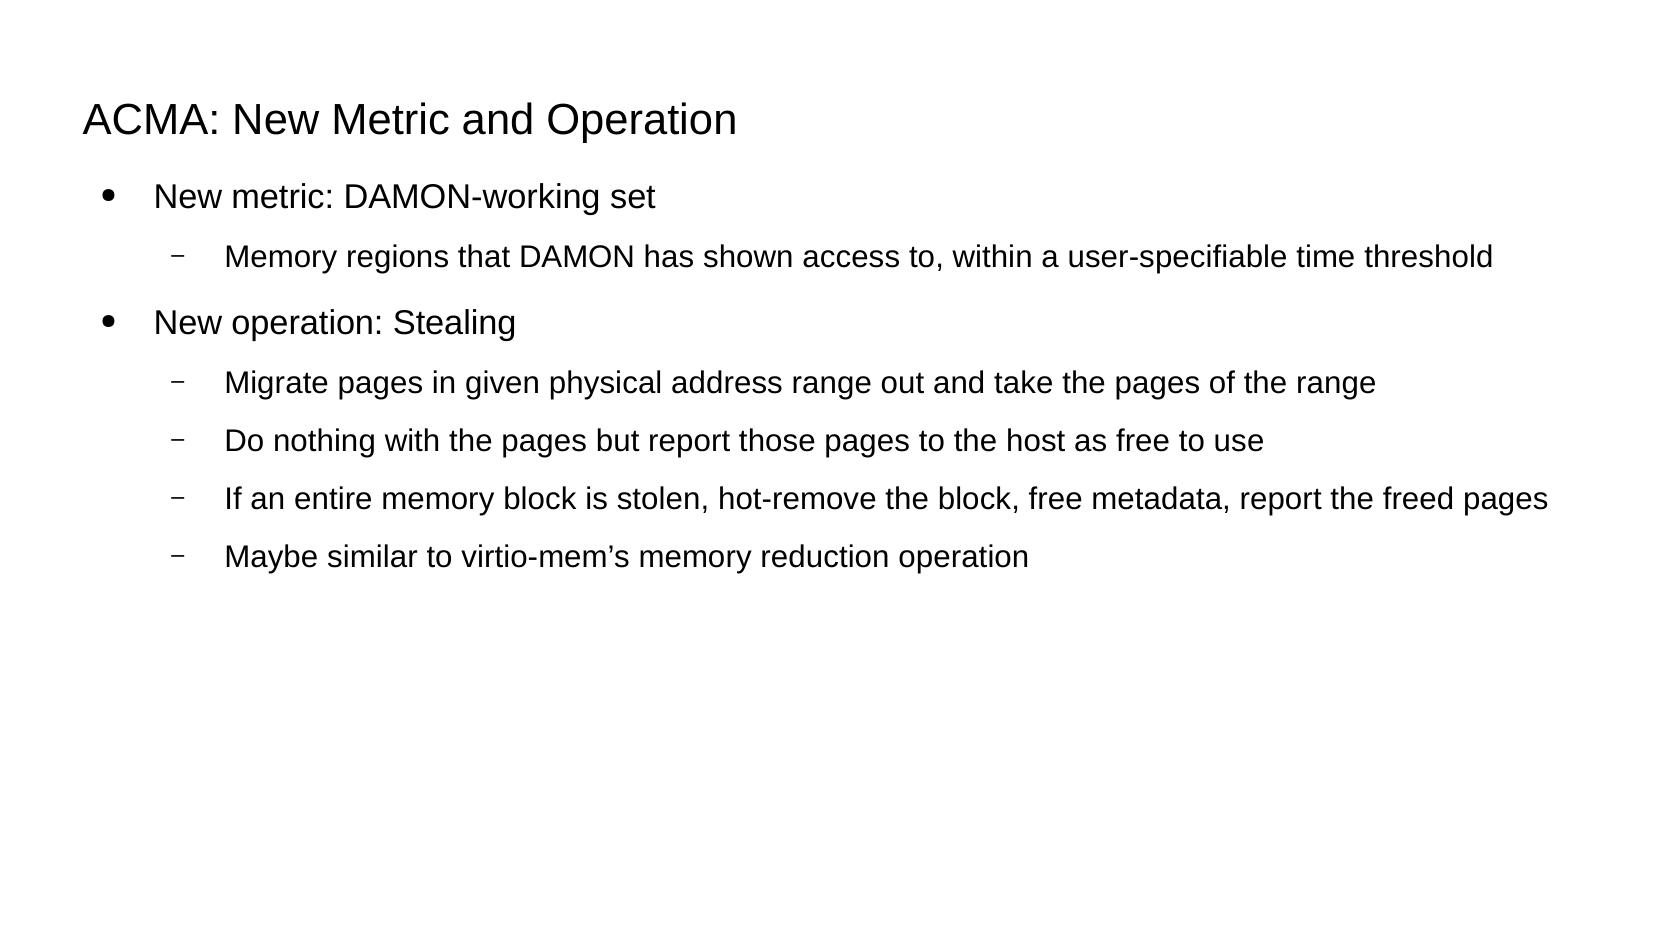

# ACMA: New Metric and Operation
New metric: DAMON-working set
Memory regions that DAMON has shown access to, within a user-specifiable time threshold
New operation: Stealing
Migrate pages in given physical address range out and take the pages of the range
Do nothing with the pages but report those pages to the host as free to use
If an entire memory block is stolen, hot-remove the block, free metadata, report the freed pages
Maybe similar to virtio-mem’s memory reduction operation